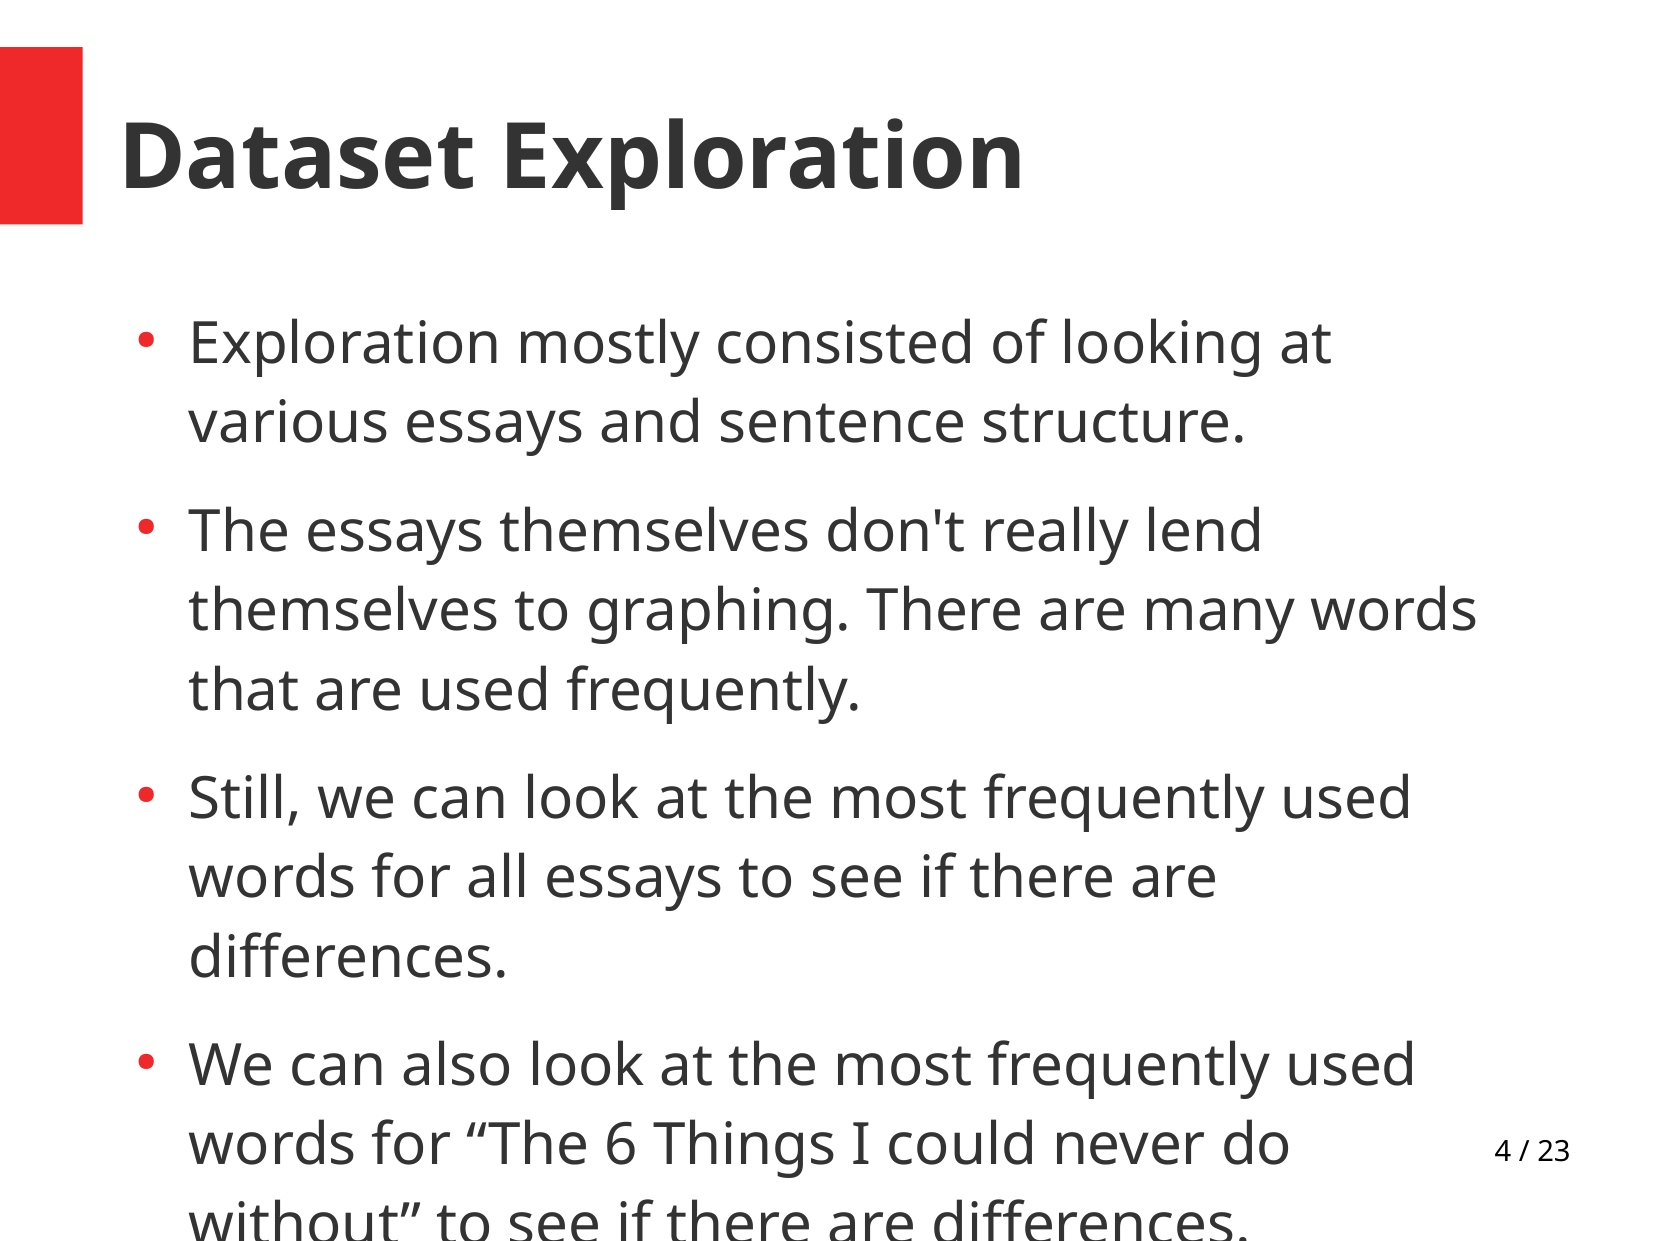

# Dataset Exploration
Exploration mostly consisted of looking at various essays and sentence structure.
The essays themselves don't really lend themselves to graphing. There are many words that are used frequently.
Still, we can look at the most frequently used words for all essays to see if there are differences.
We can also look at the most frequently used words for “The 6 Things I could never do without” to see if there are differences.
4